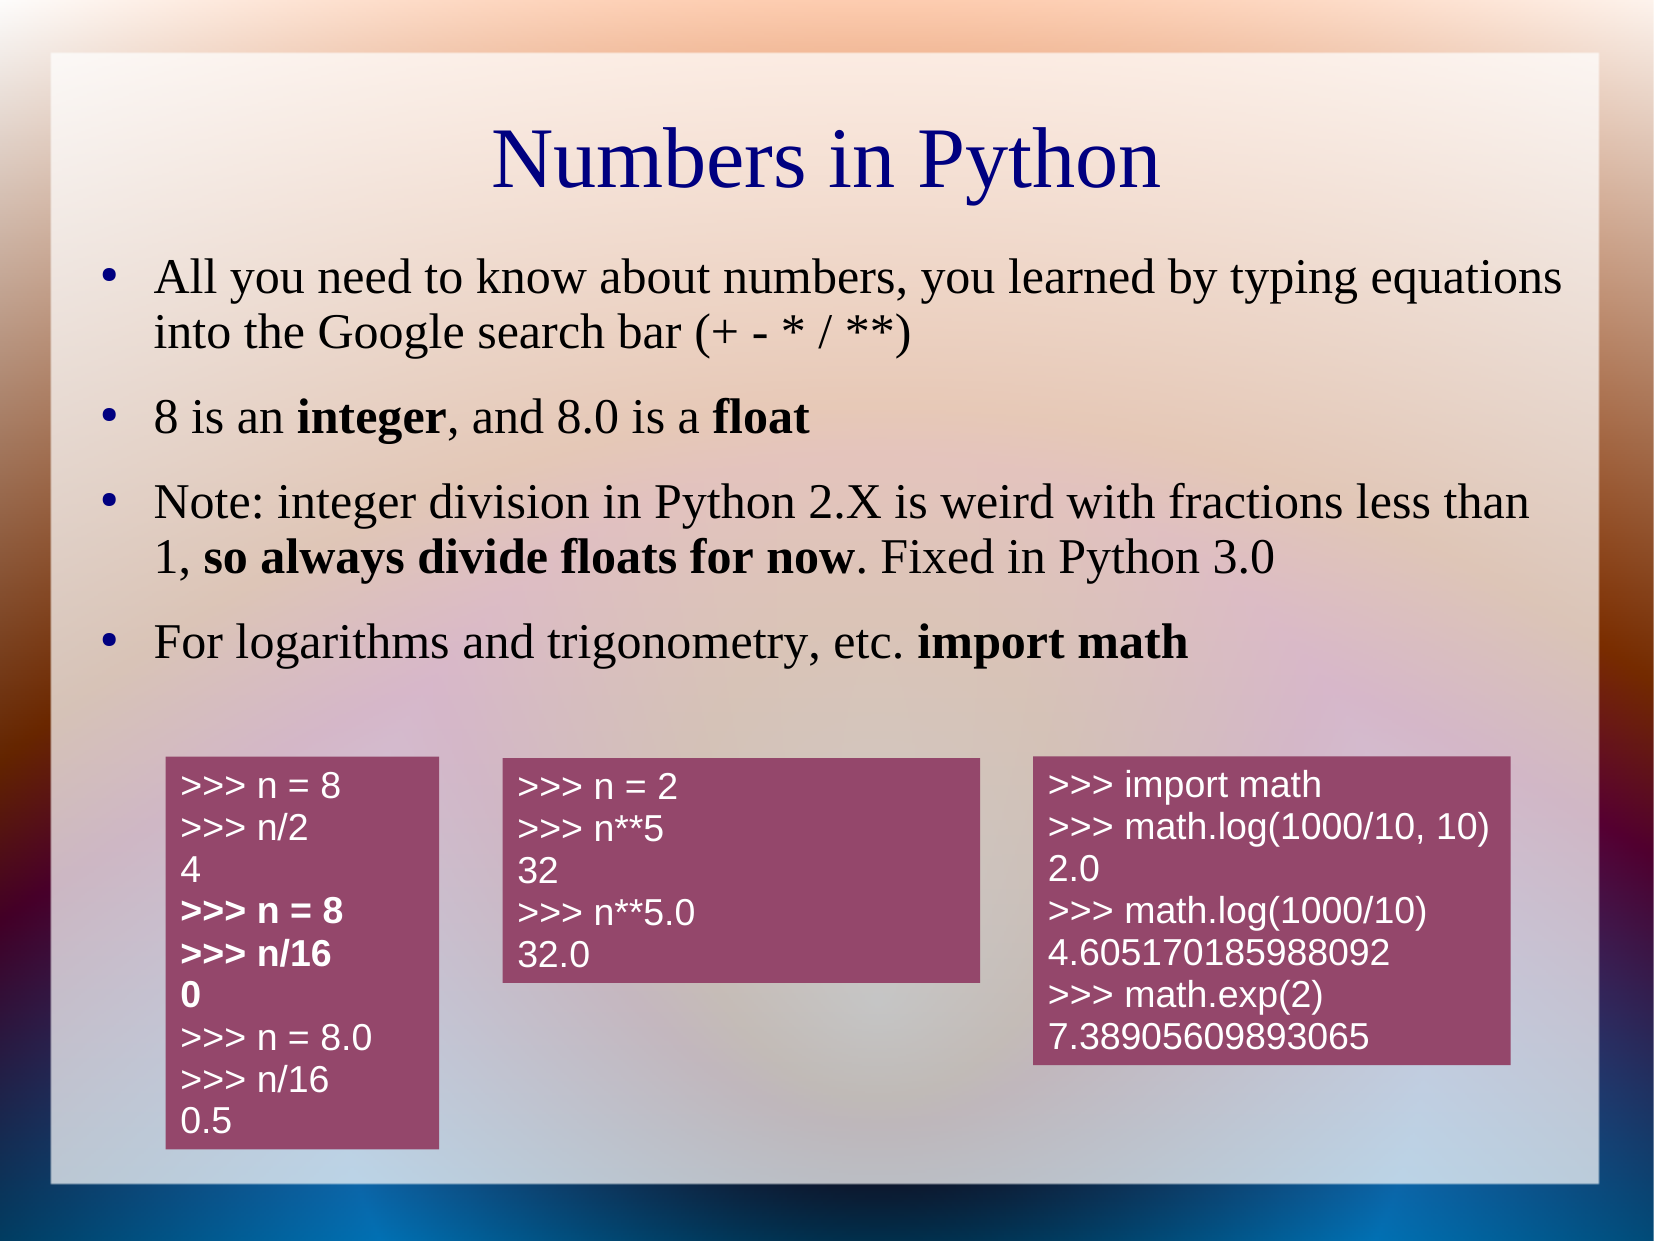

# Numbers in Python
All you need to know about numbers, you learned by typing equations into the Google search bar (+ - * / **)
8 is an integer, and 8.0 is a float
Note: integer division in Python 2.X is weird with fractions less than 1, so always divide floats for now. Fixed in Python 3.0
For logarithms and trigonometry, etc. import math
>>> import math
>>> math.log(1000/10, 10)
2.0
>>> math.log(1000/10)
4.605170185988092
>>> math.exp(2)
7.38905609893065
>>> n = 8
>>> n/2
4
>>> n = 8
>>> n/16
0
>>> n = 8.0
>>> n/16
0.5
>>> n = 2
>>> n**5
32
>>> n**5.0
32.0